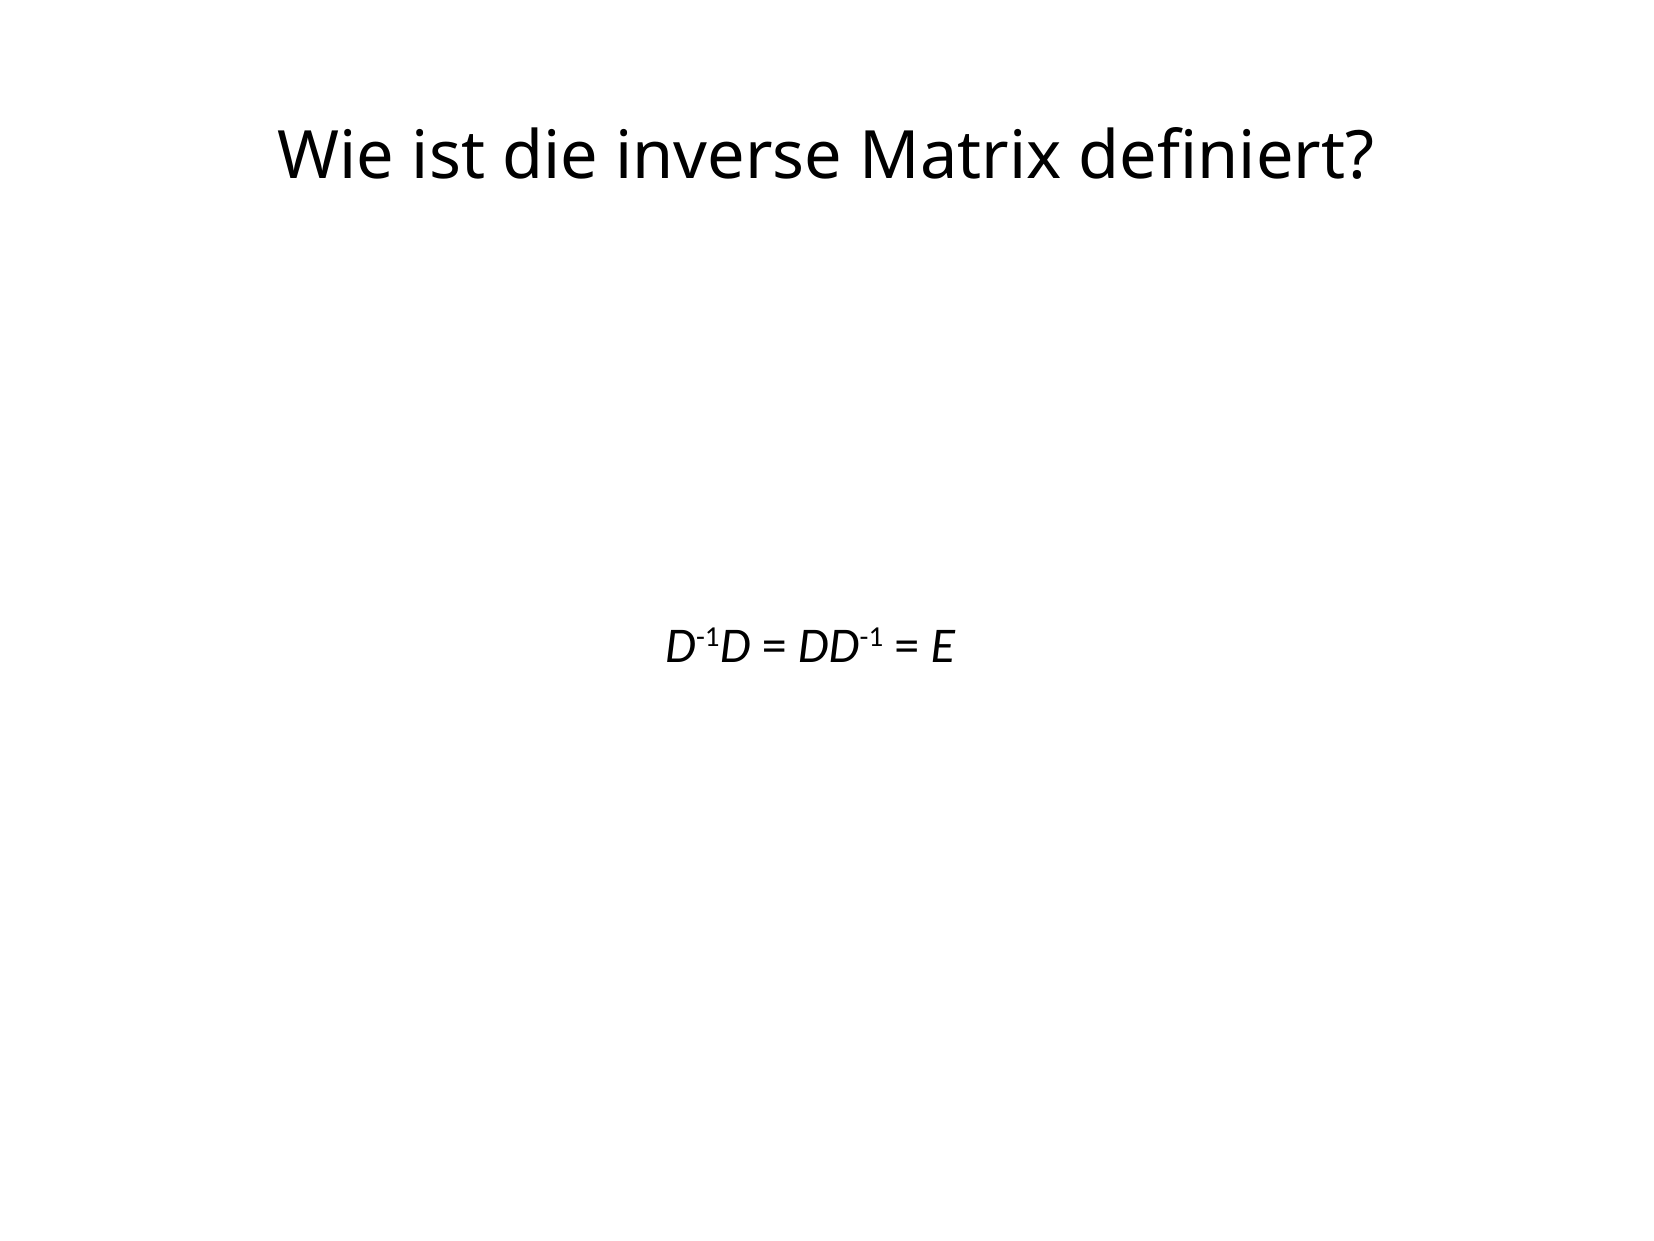

# Wie ist die inverse Matrix definiert?
D-1D = DD-1 = E